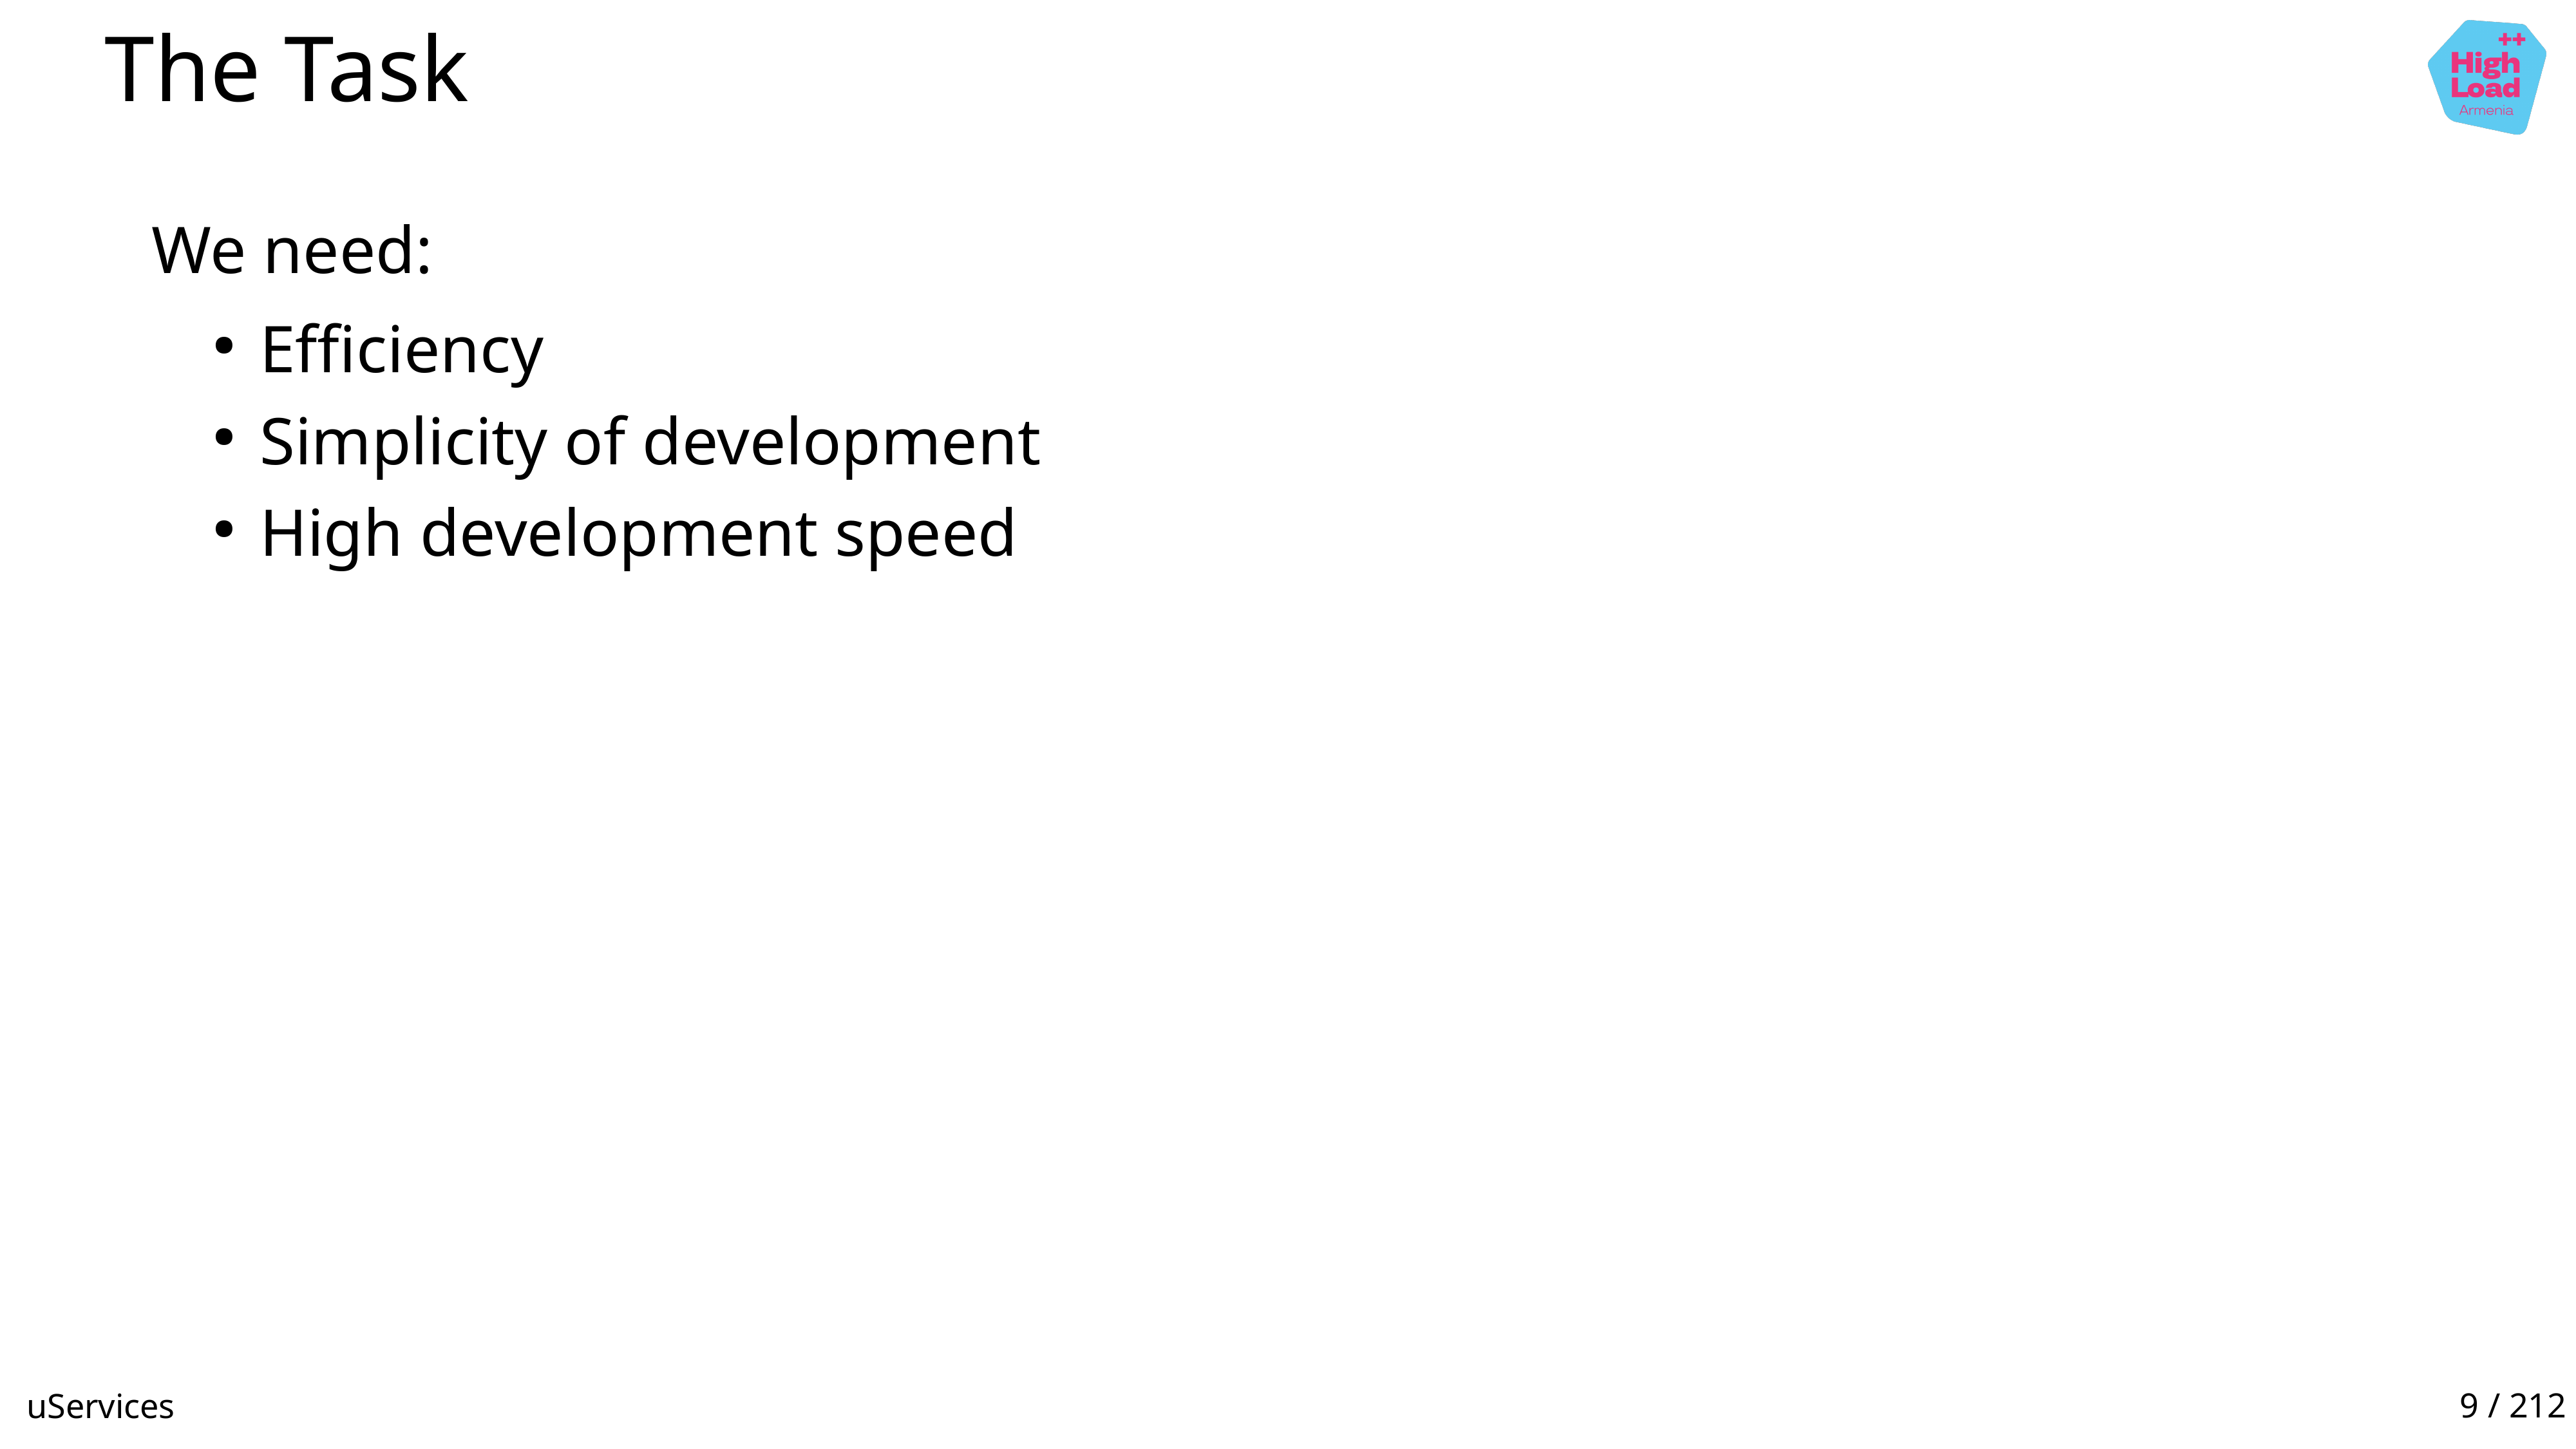

The Task
# We need:
 Efficiency
 Simplicity of development
 High development speed
uServices